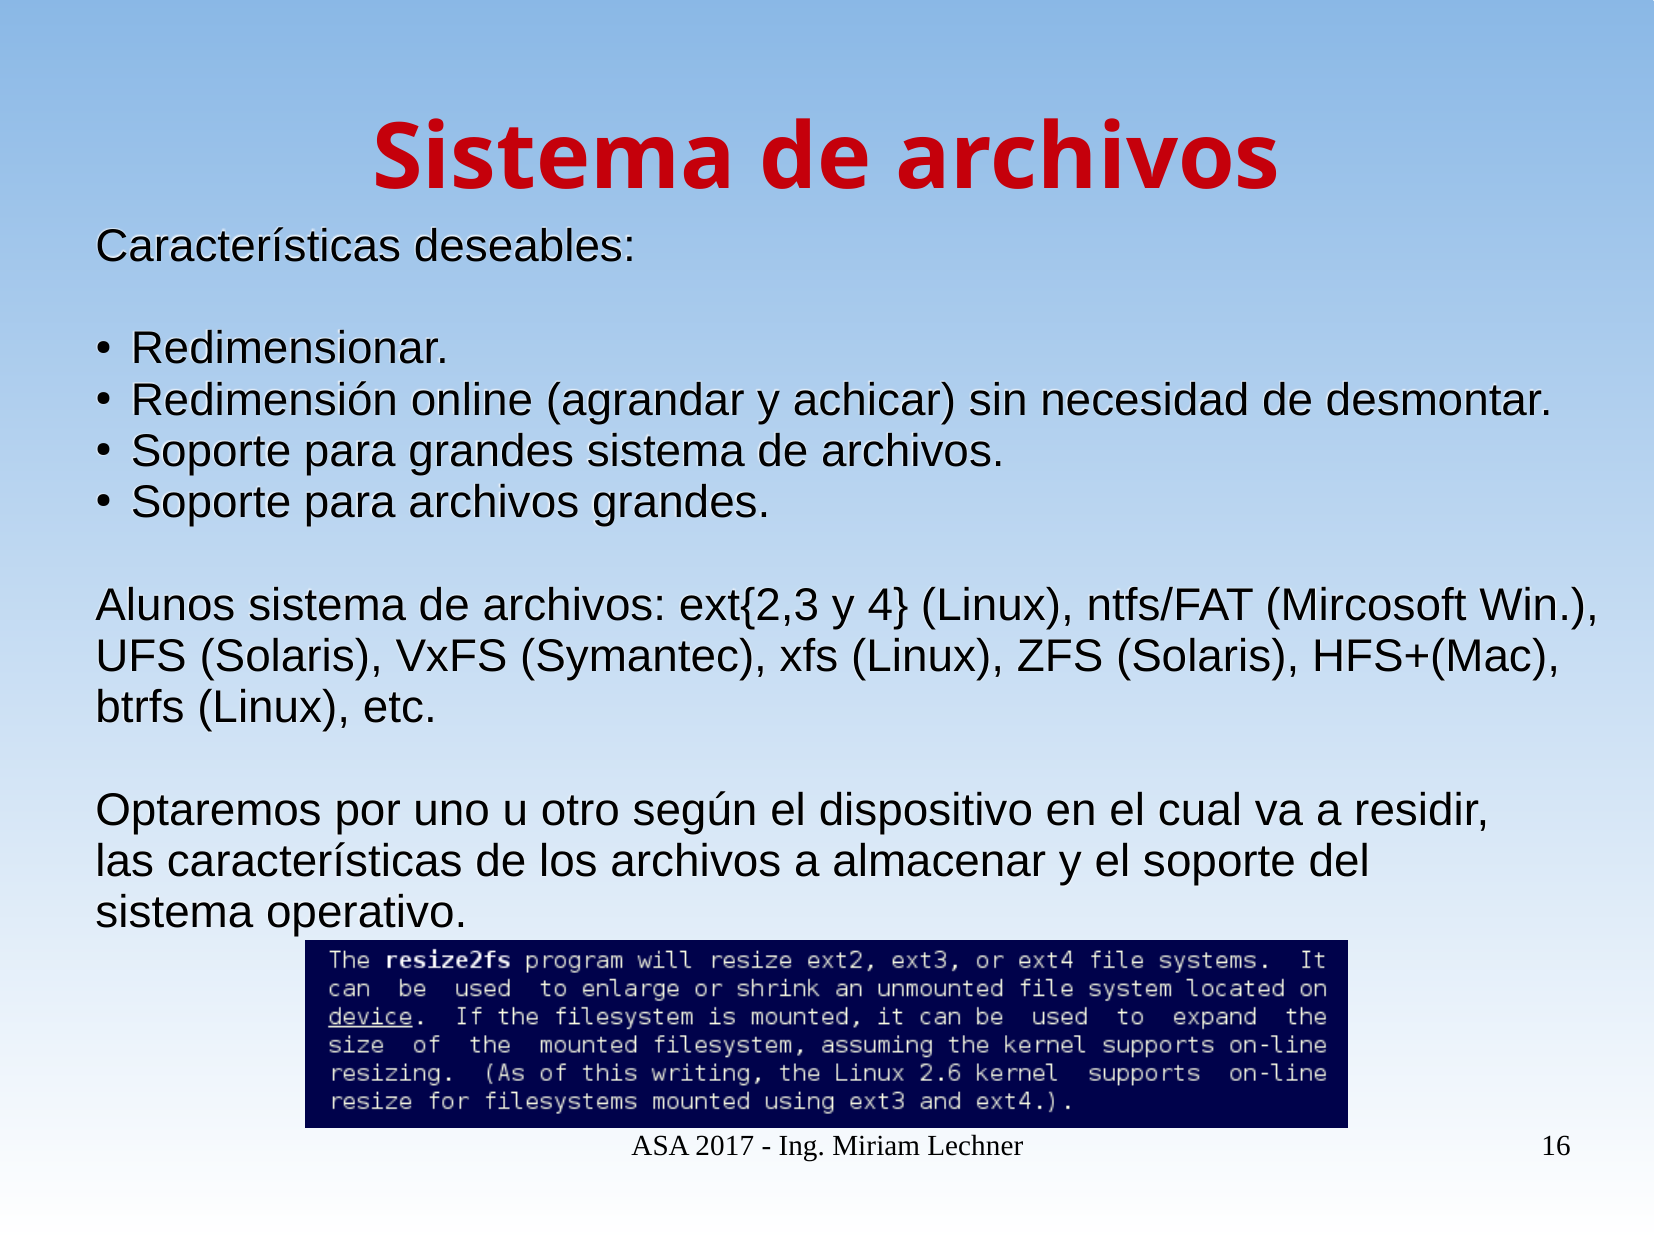

# Sistema de archivos
Características deseables:
Redimensionar.
Redimensión online (agrandar y achicar) sin necesidad de desmontar.
Soporte para grandes sistema de archivos.
Soporte para archivos grandes.
Alunos sistema de archivos: ext{2,3 y 4} (Linux), ntfs/FAT (Mircosoft Win.),
UFS (Solaris), VxFS (Symantec), xfs (Linux), ZFS (Solaris), HFS+(Mac),
btrfs (Linux), etc.
Optaremos por uno u otro según el dispositivo en el cual va a residir,
las características de los archivos a almacenar y el soporte del
sistema operativo.
ASA 2017 - Ing. Miriam Lechner
16